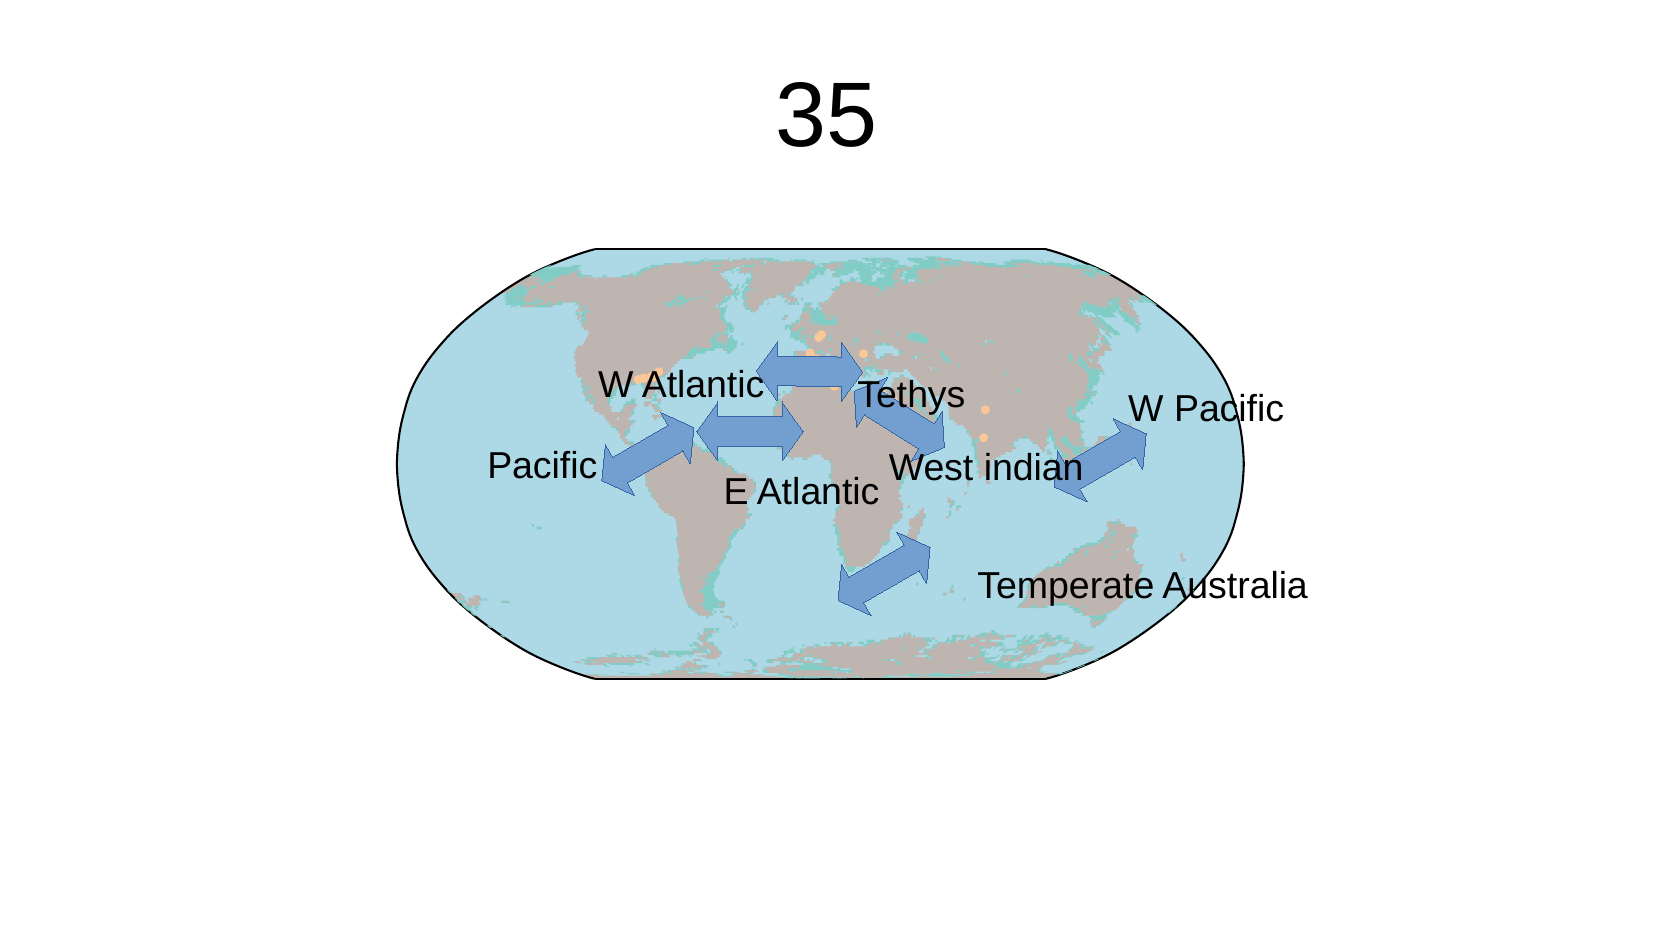

# 35
W Atlantic
Tethys
W Pacific
Pacific
West indian
E Atlantic
Temperate Australia